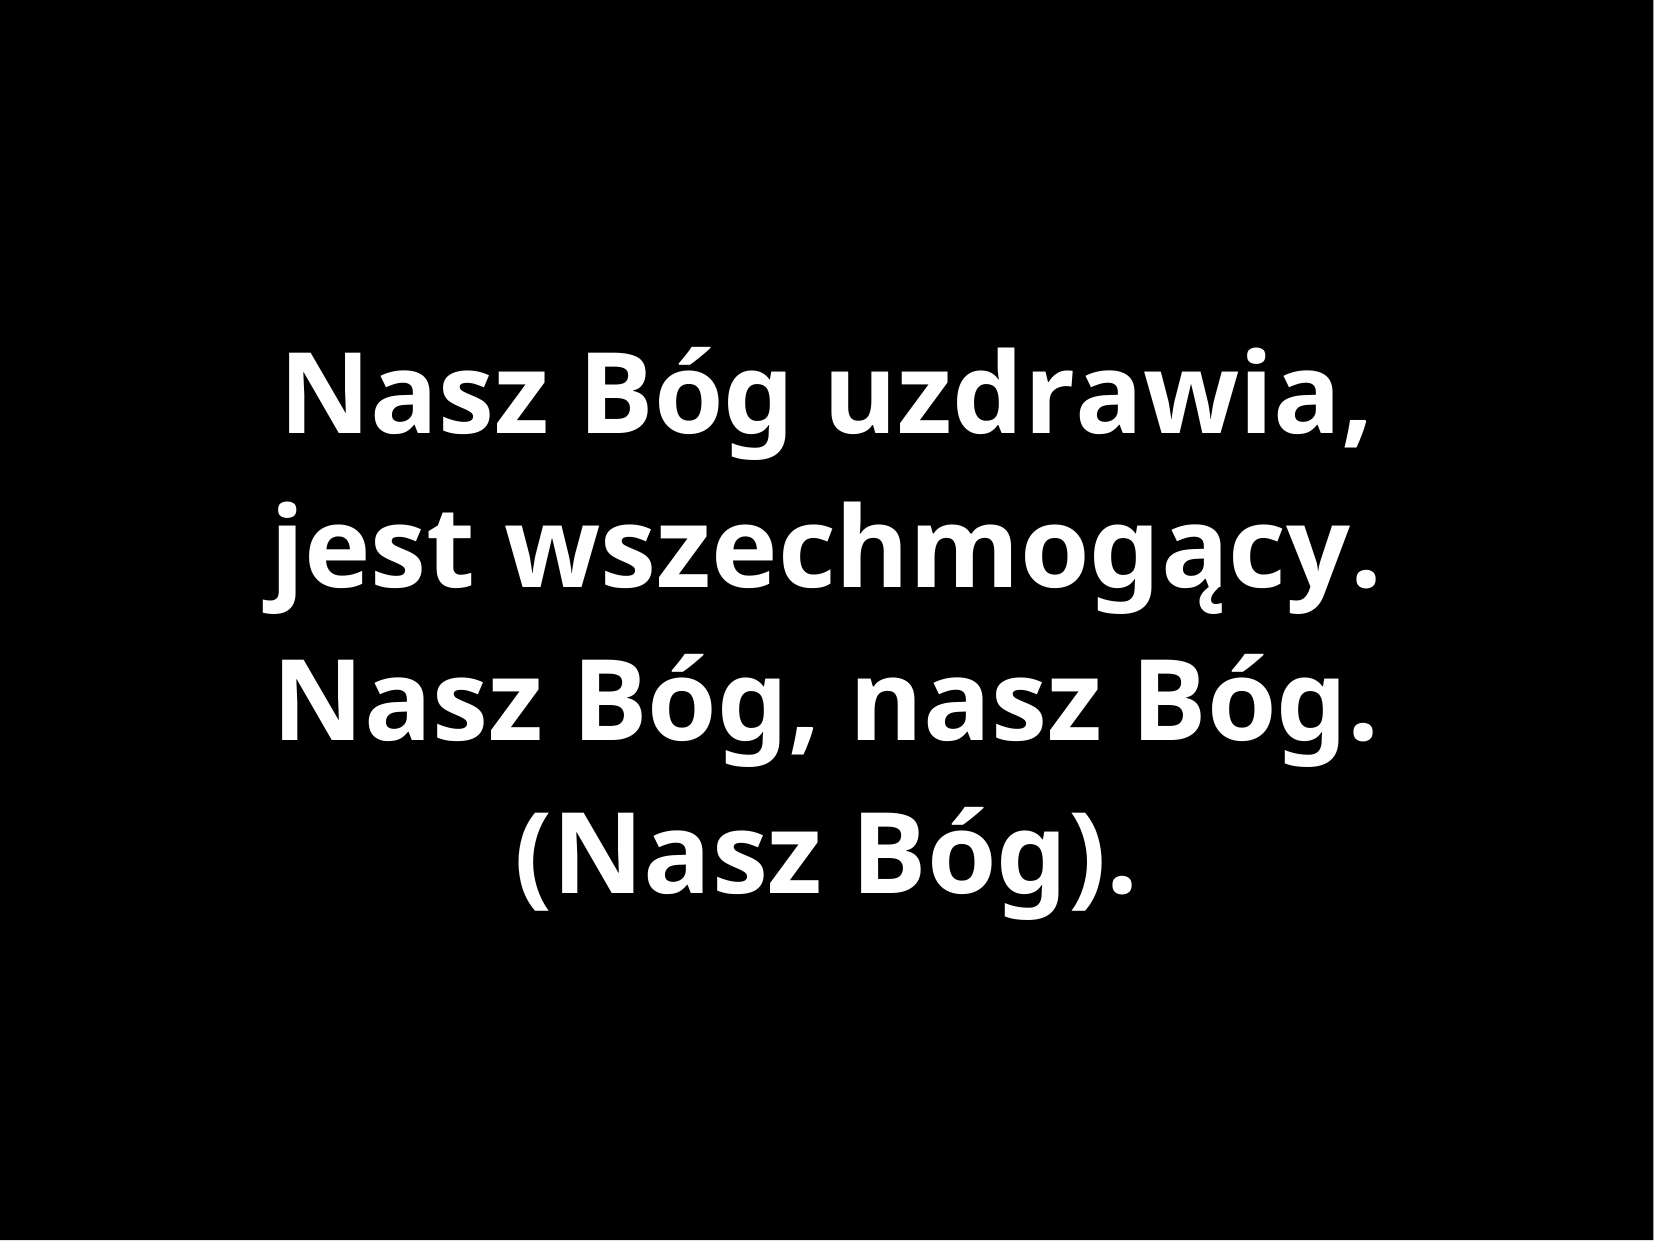

# Nasz Bóg uzdrawia, jest wszechmogący. Nasz Bóg, nasz Bóg. (Nasz Bóg).